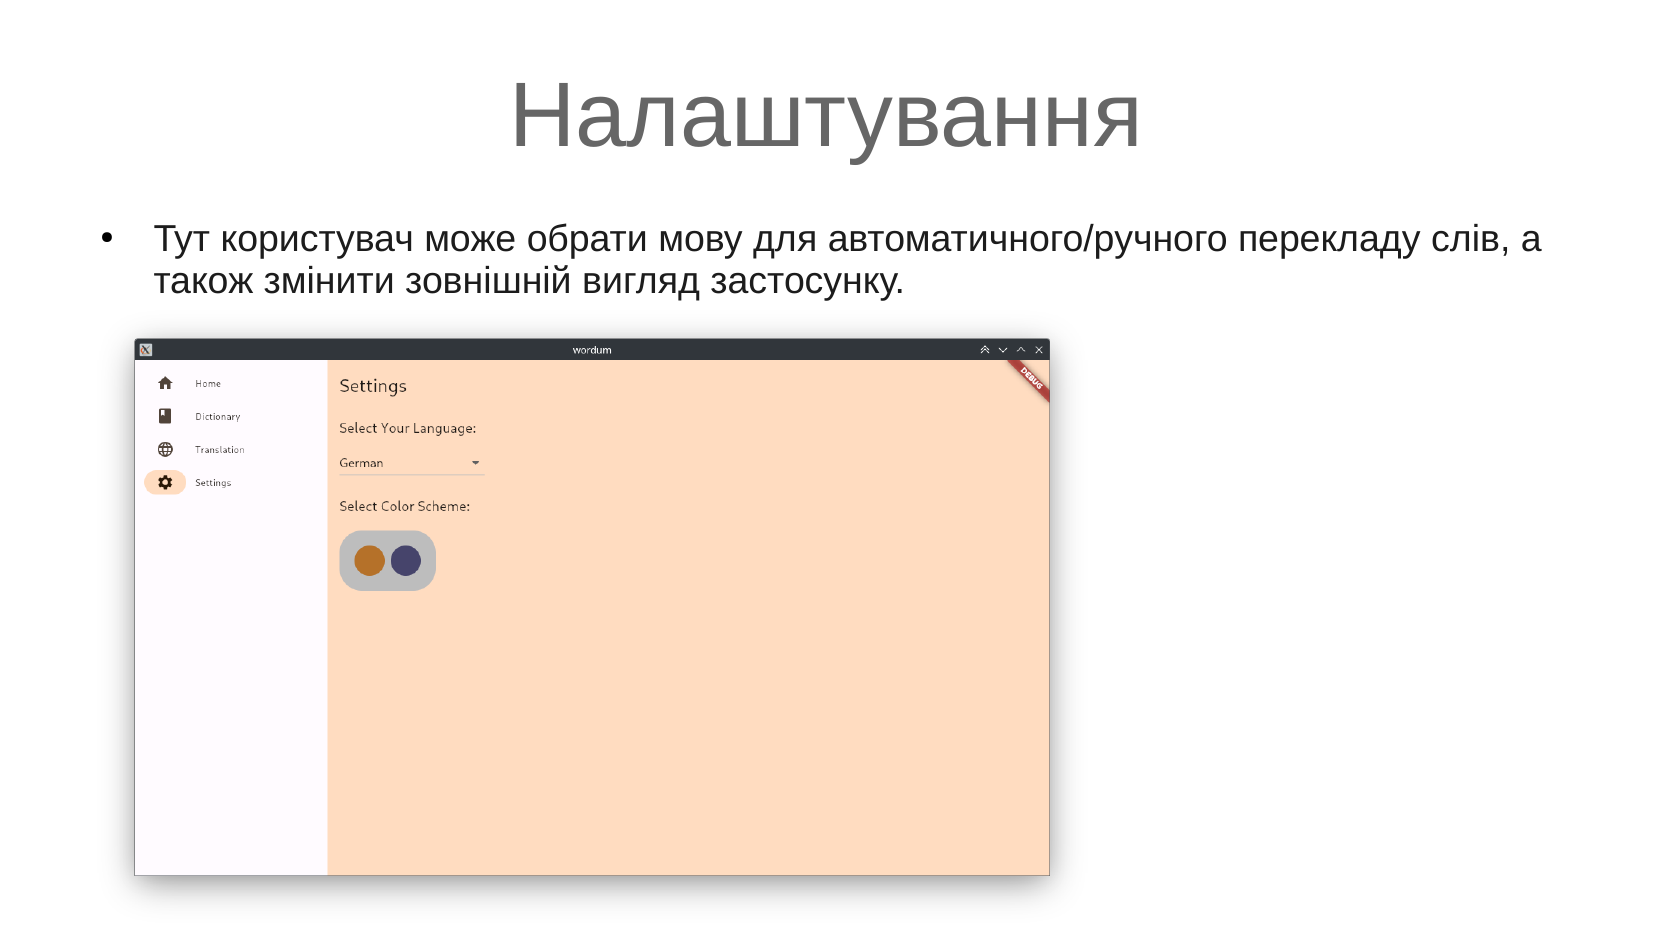

# Налаштування
Тут користувач може обрати мову для автоматичного/ручного перекладу слів, а також змінити зовнішній вигляд застосунку.